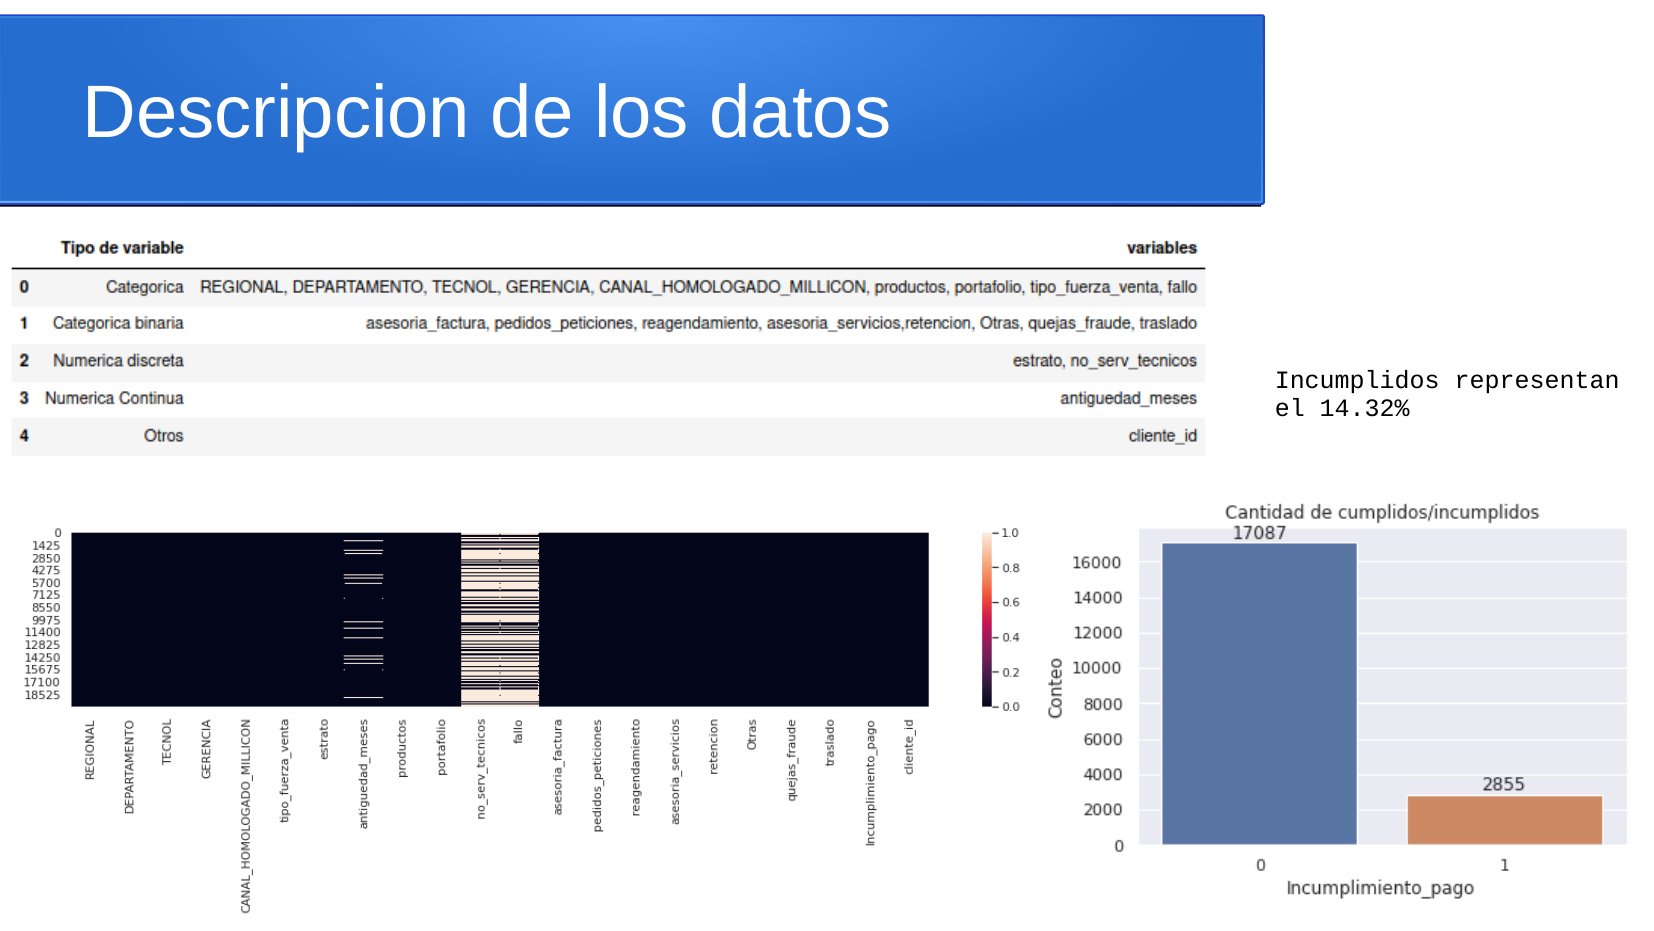

# Descripcion de los datos
Incumplidos representan el 14.32%